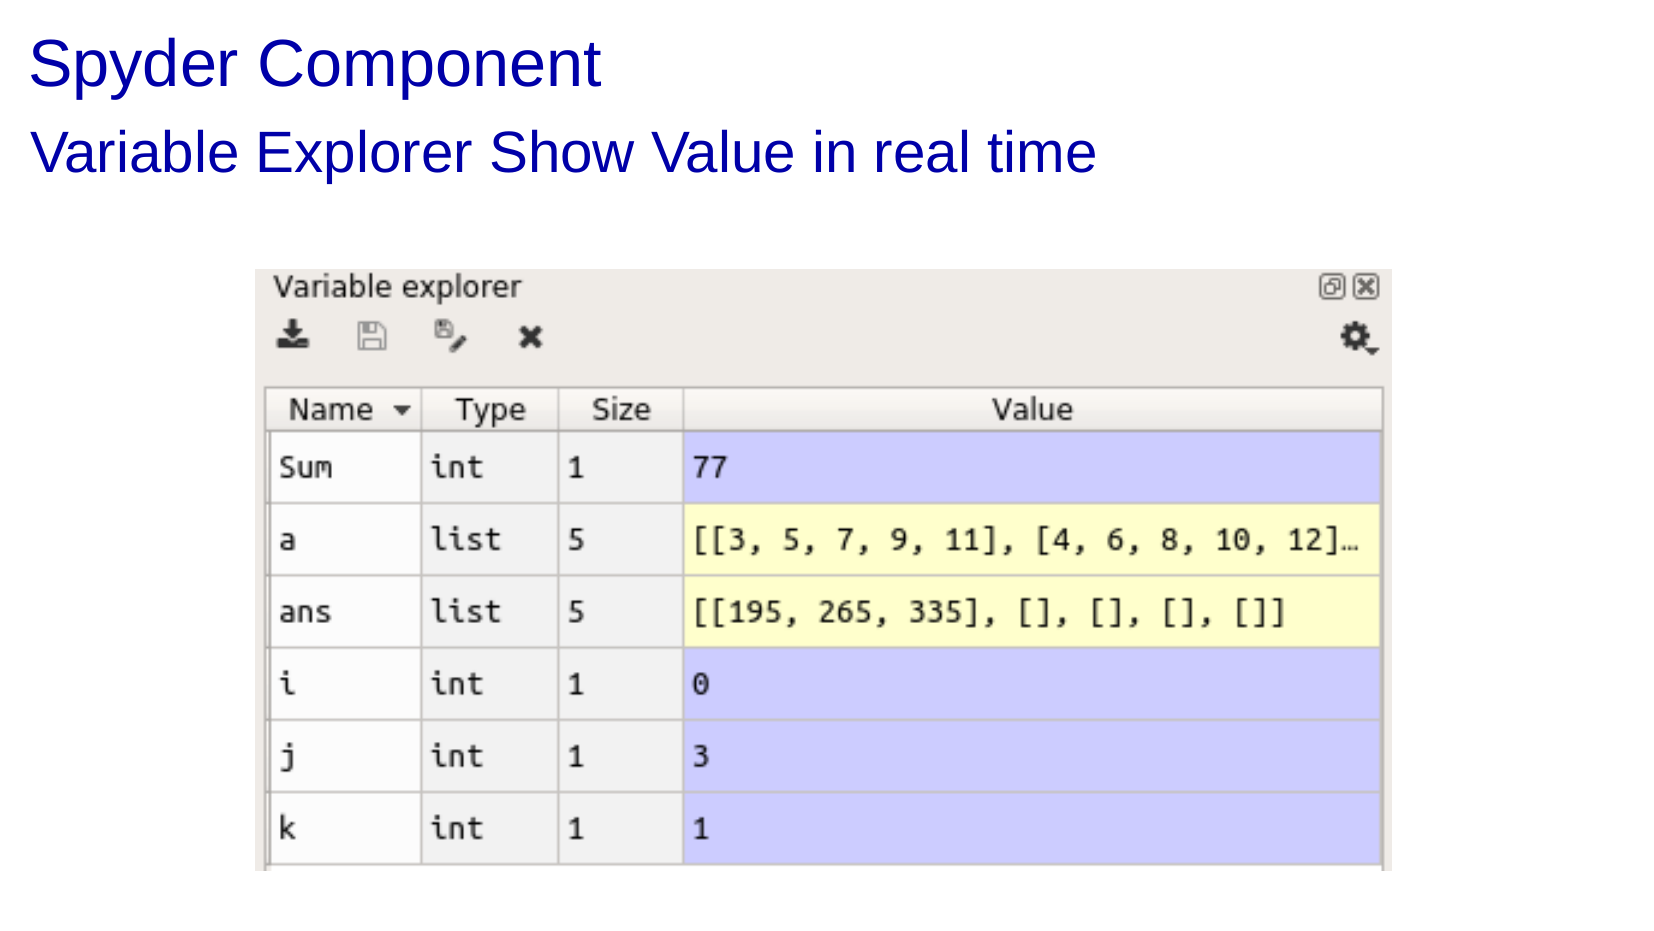

# Spyder Component
Variable Explorer Show Value in real time